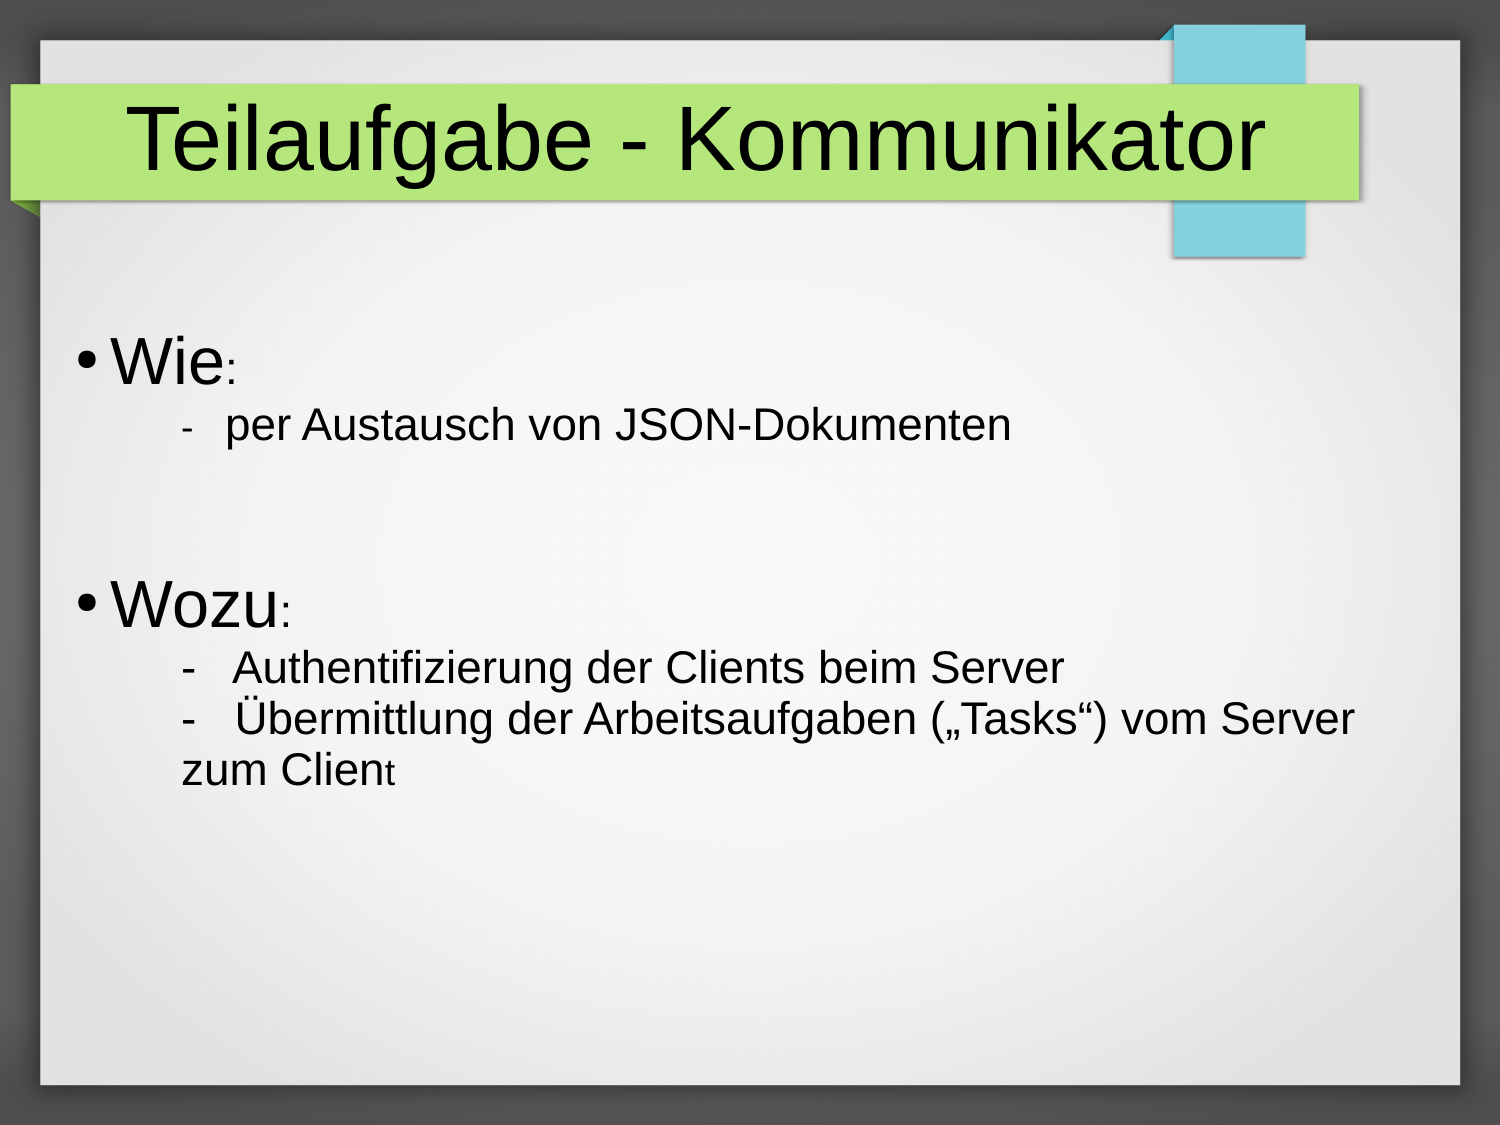

# Teilaufgabe - Kommunikator
Wie:
- per Austausch von JSON-Dokumenten
Wozu:
- Authentifizierung der Clients beim Server
- Übermittlung der Arbeitsaufgaben („Tasks“) vom Server zum Client